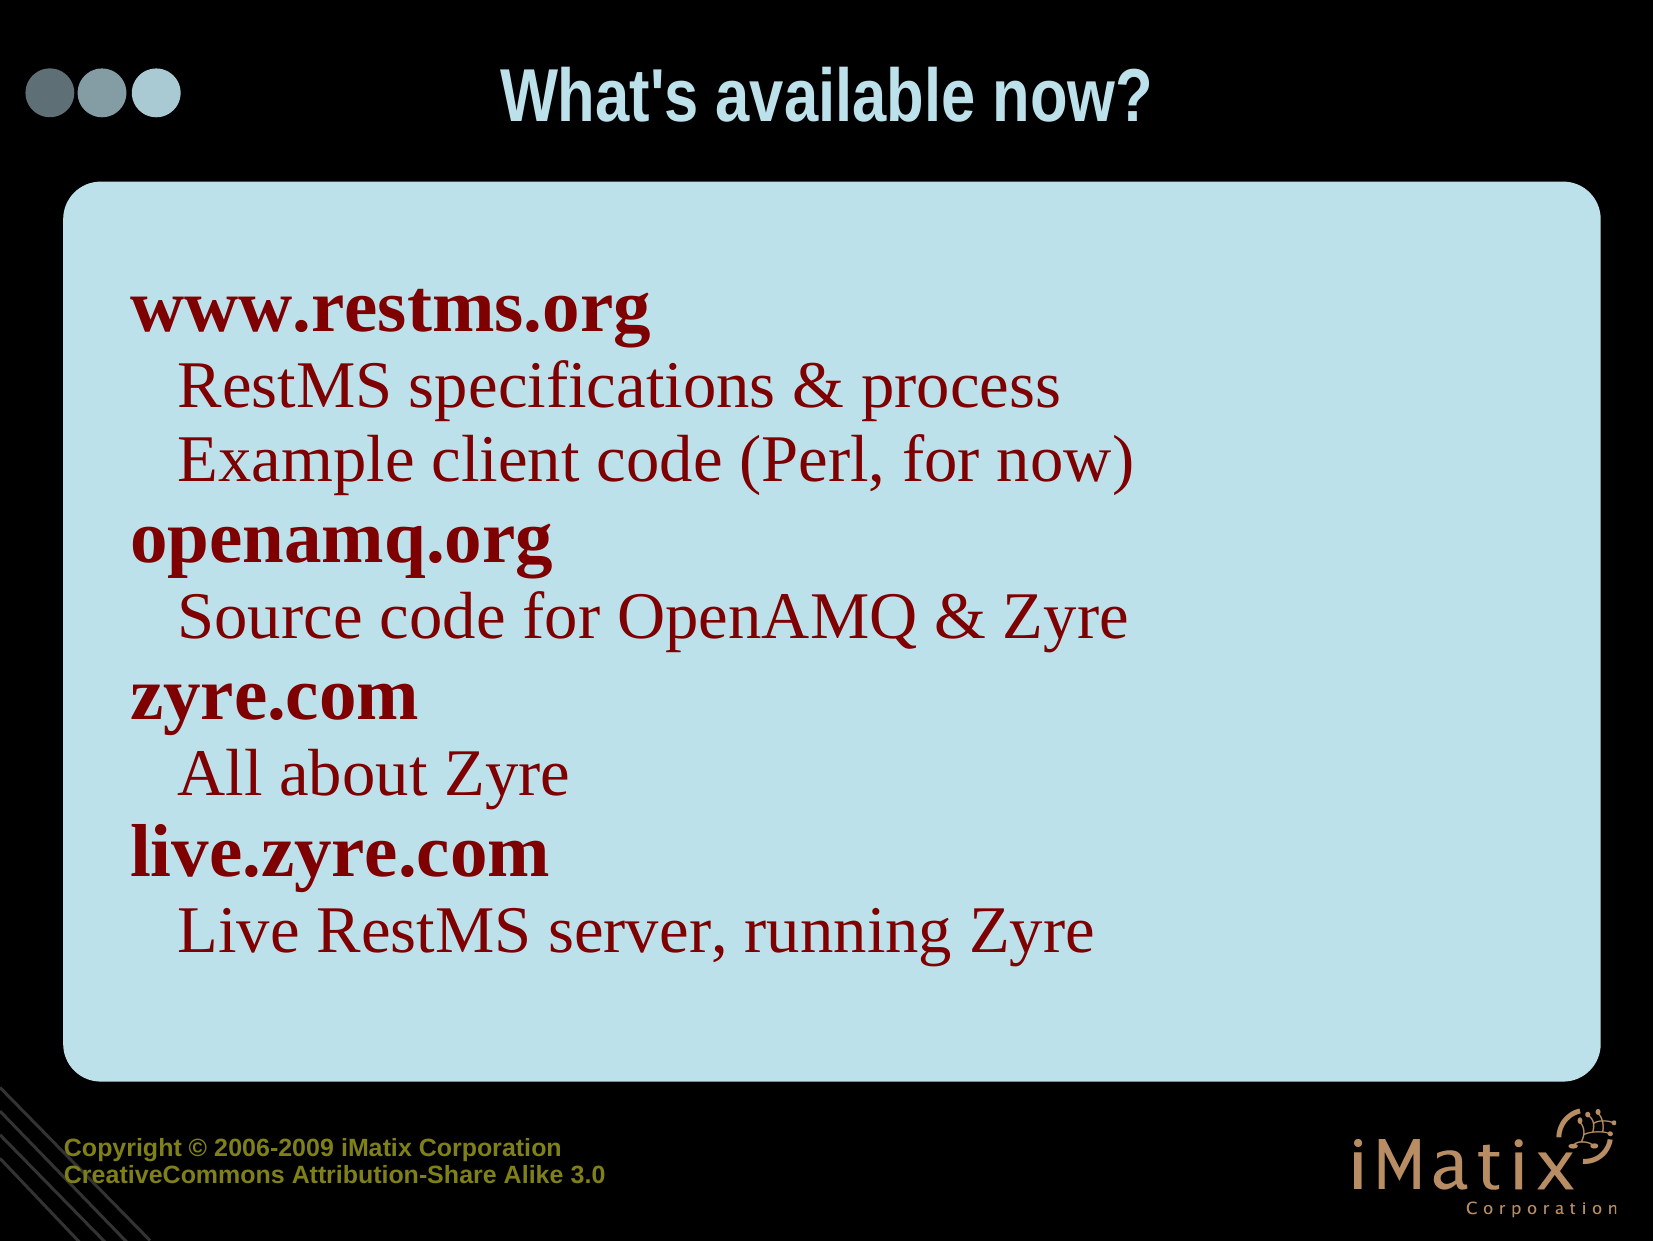

# What's available now?
www.restms.org
RestMS specifications & process
Example client code (Perl, for now)
openamq.org
Source code for OpenAMQ & Zyre
zyre.com
All about Zyre
live.zyre.com
Live RestMS server, running Zyre